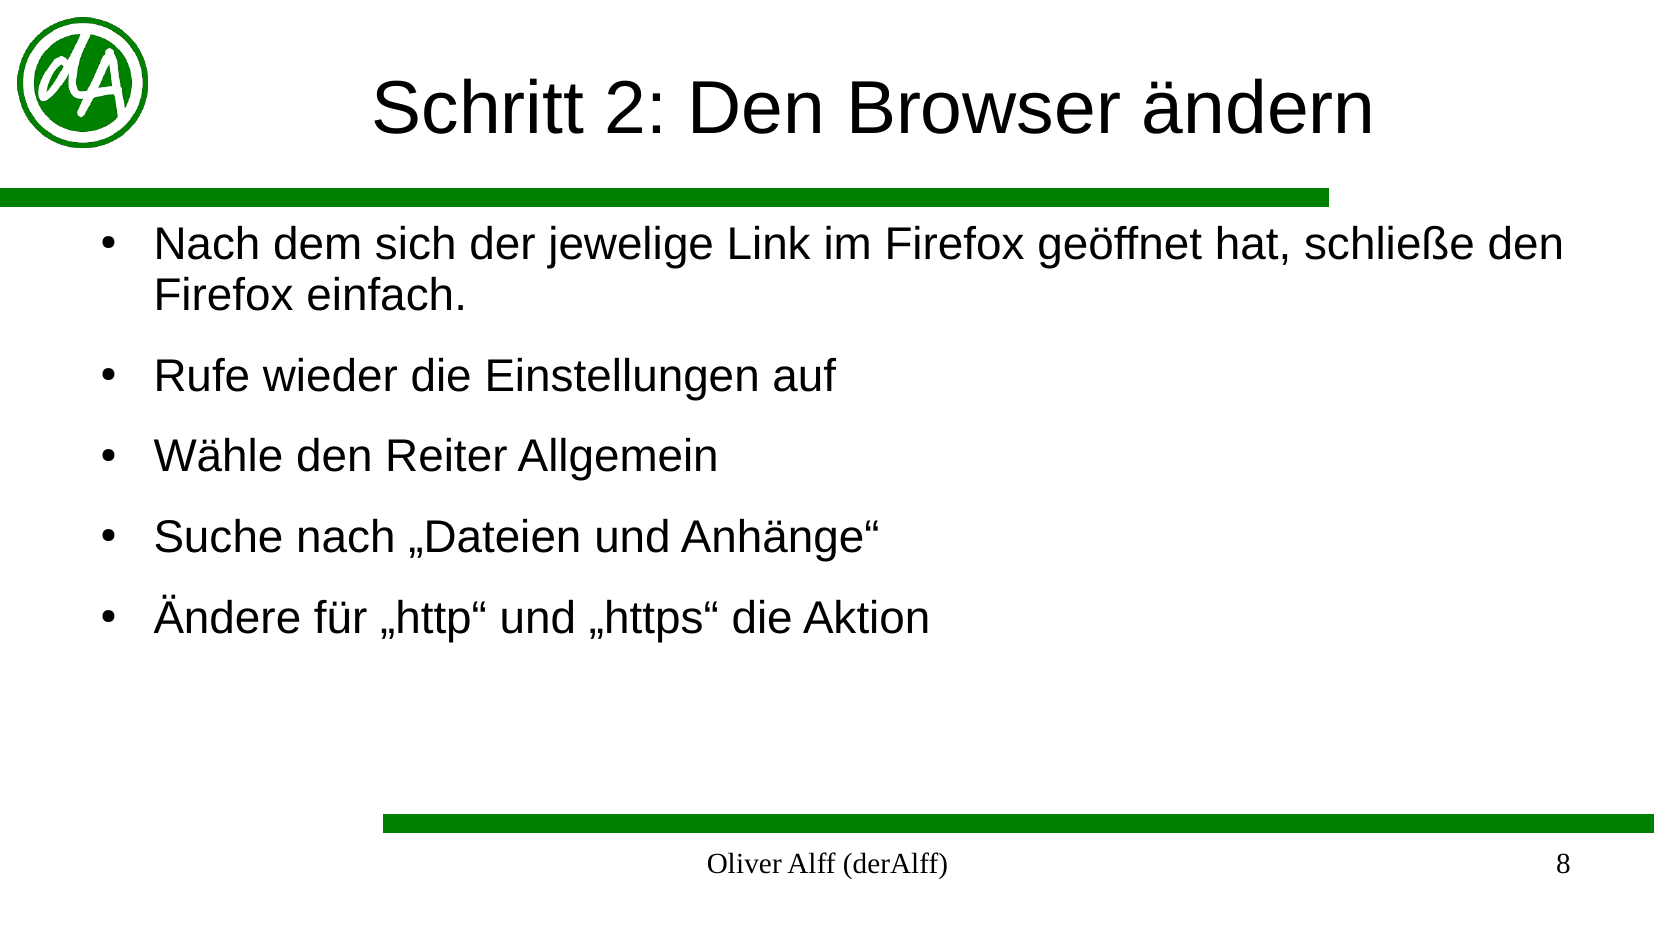

# Schritt 2: Den Browser ändern
Nach dem sich der jewelige Link im Firefox geöffnet hat, schließe den Firefox einfach.
Rufe wieder die Einstellungen auf
Wähle den Reiter Allgemein
Suche nach „Dateien und Anhänge“
Ändere für „http“ und „https“ die Aktion
Oliver Alff (derAlff)
8